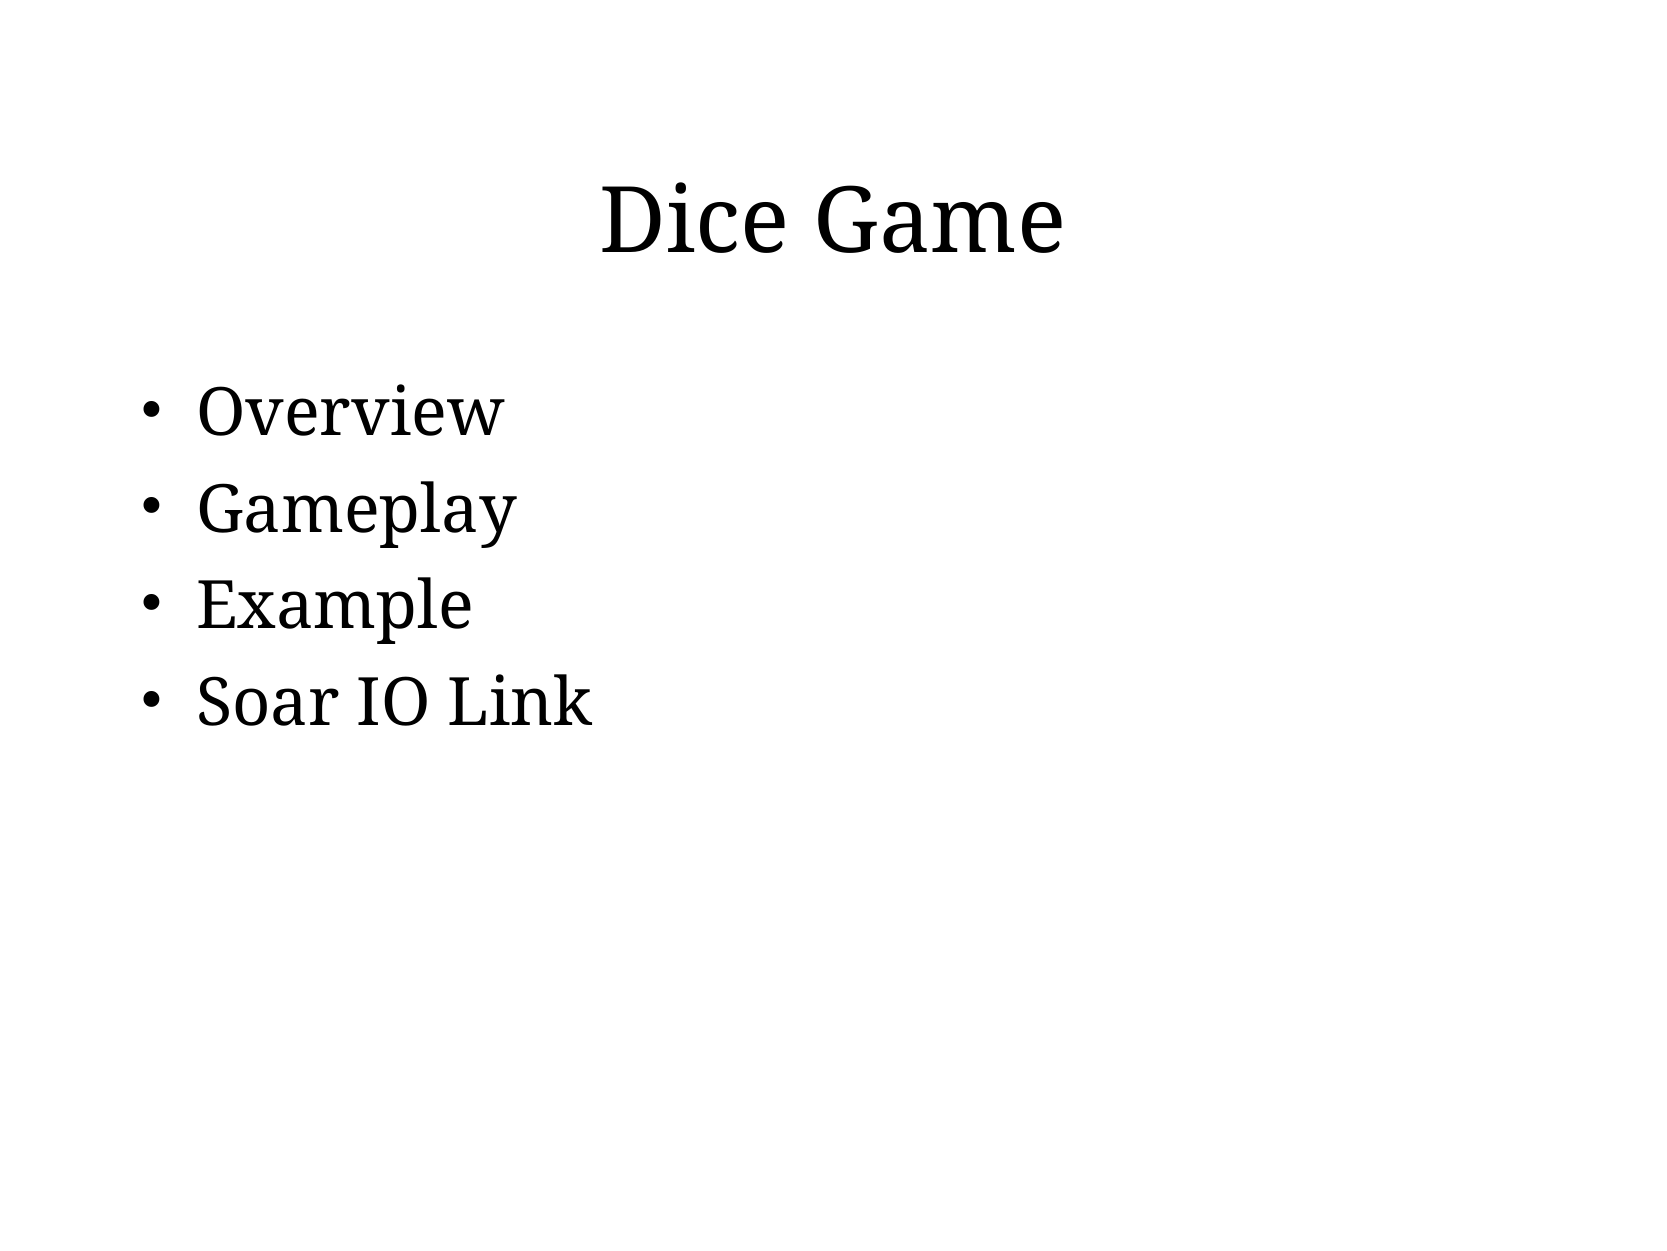

# Dice Game
Overview
Gameplay
Example
Soar IO Link